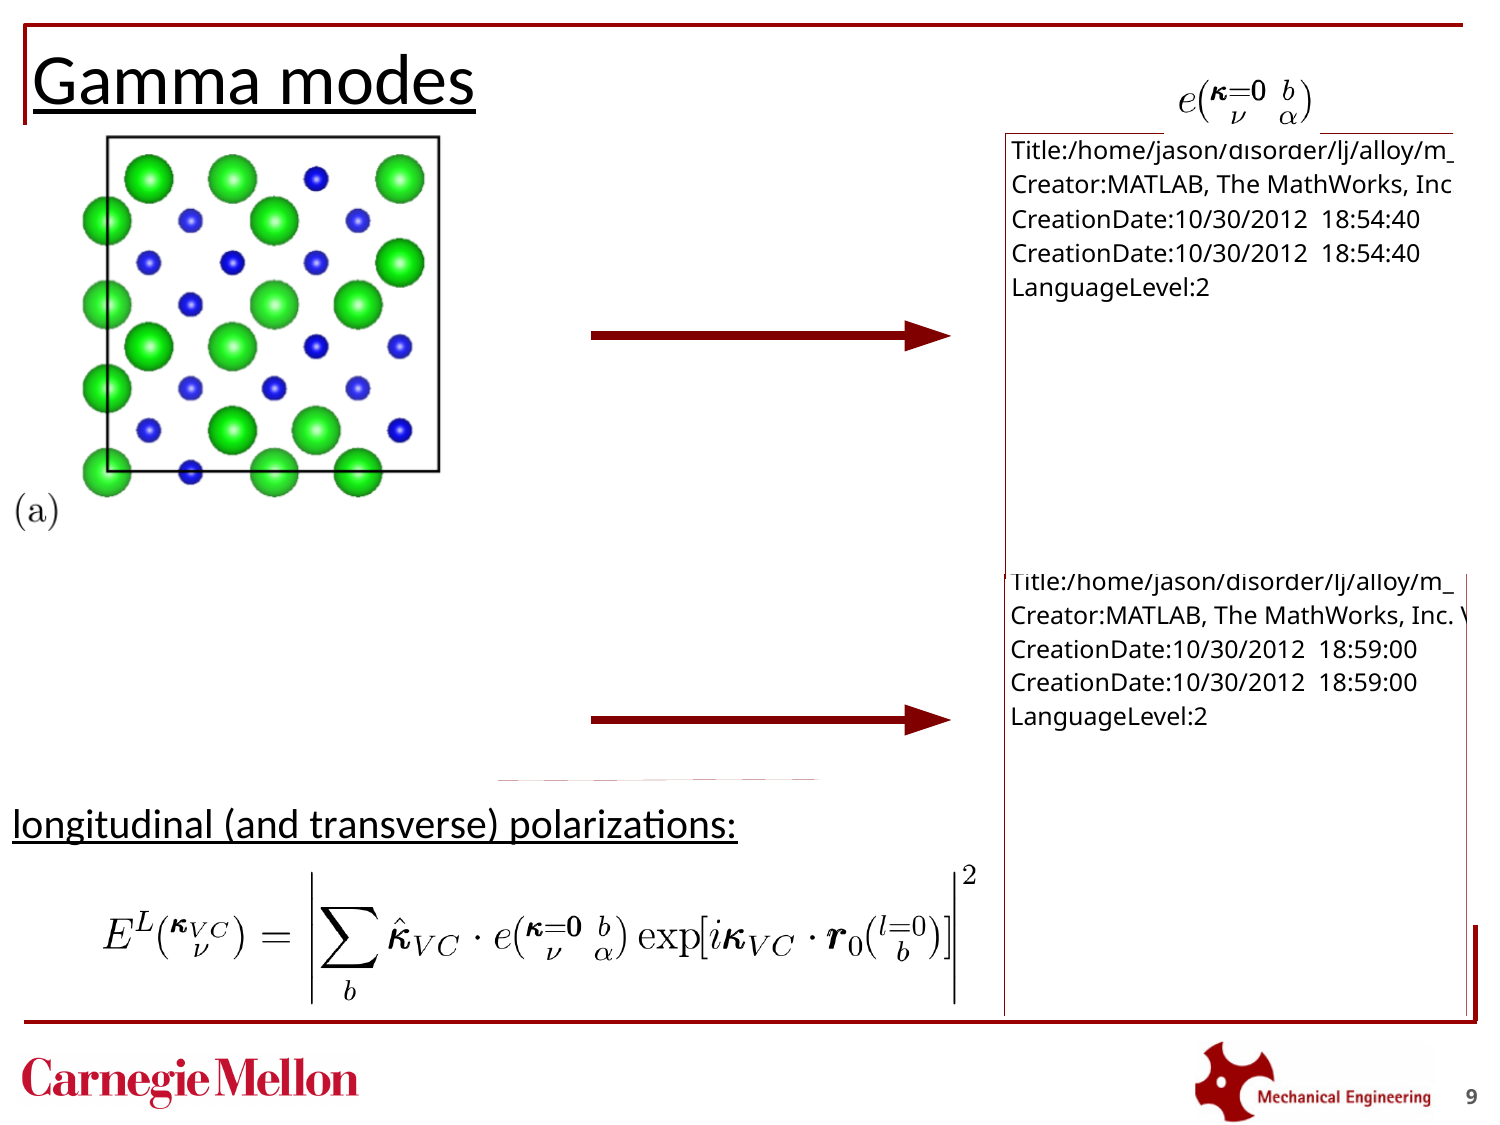

# Gamma modes
longitudinal (and transverse) polarizations: